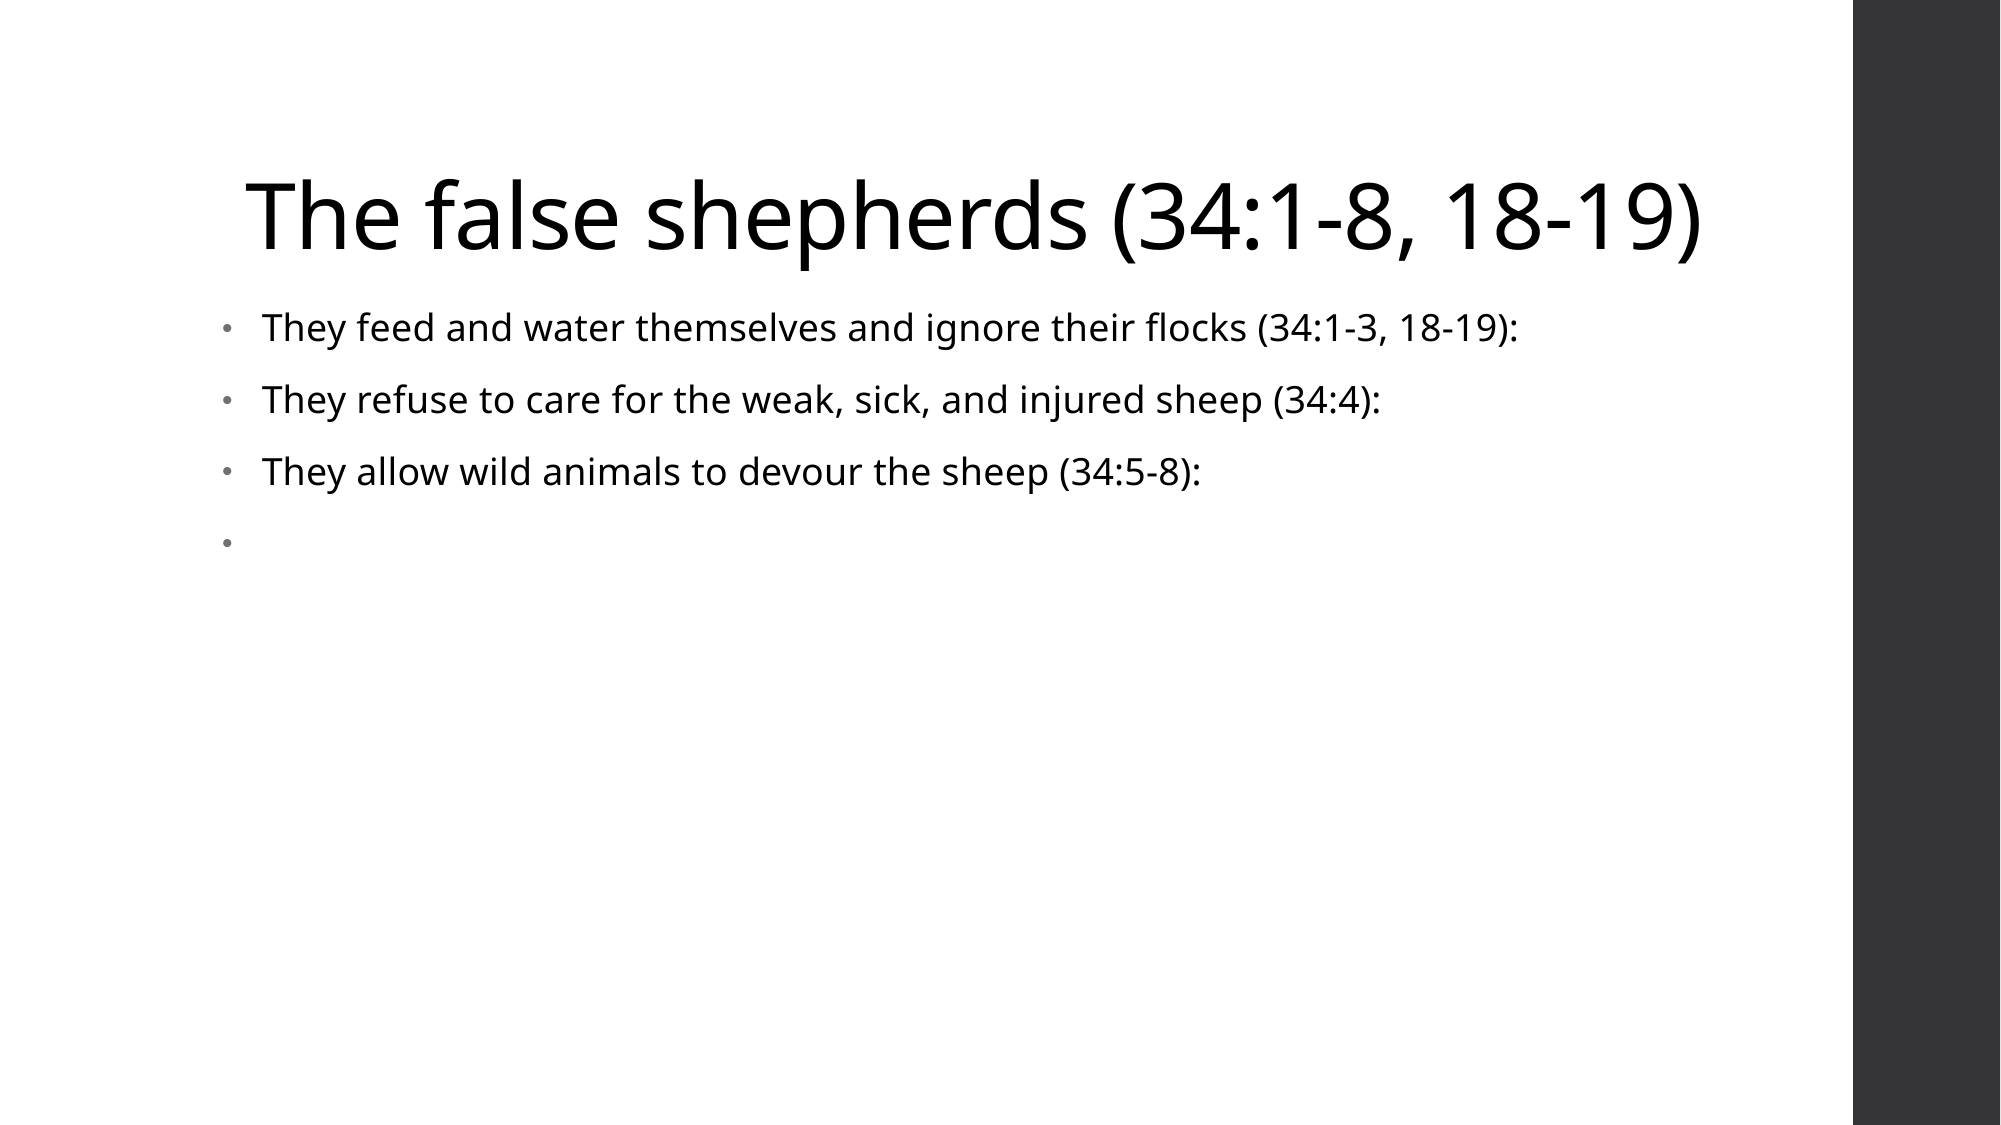

# The false shepherds (34:1-8, 18-19)
 They feed and water themselves and ignore their flocks (34:1-3, 18-19):
 They refuse to care for the weak, sick, and injured sheep (34:4):
 They allow wild animals to devour the sheep (34:5-8):